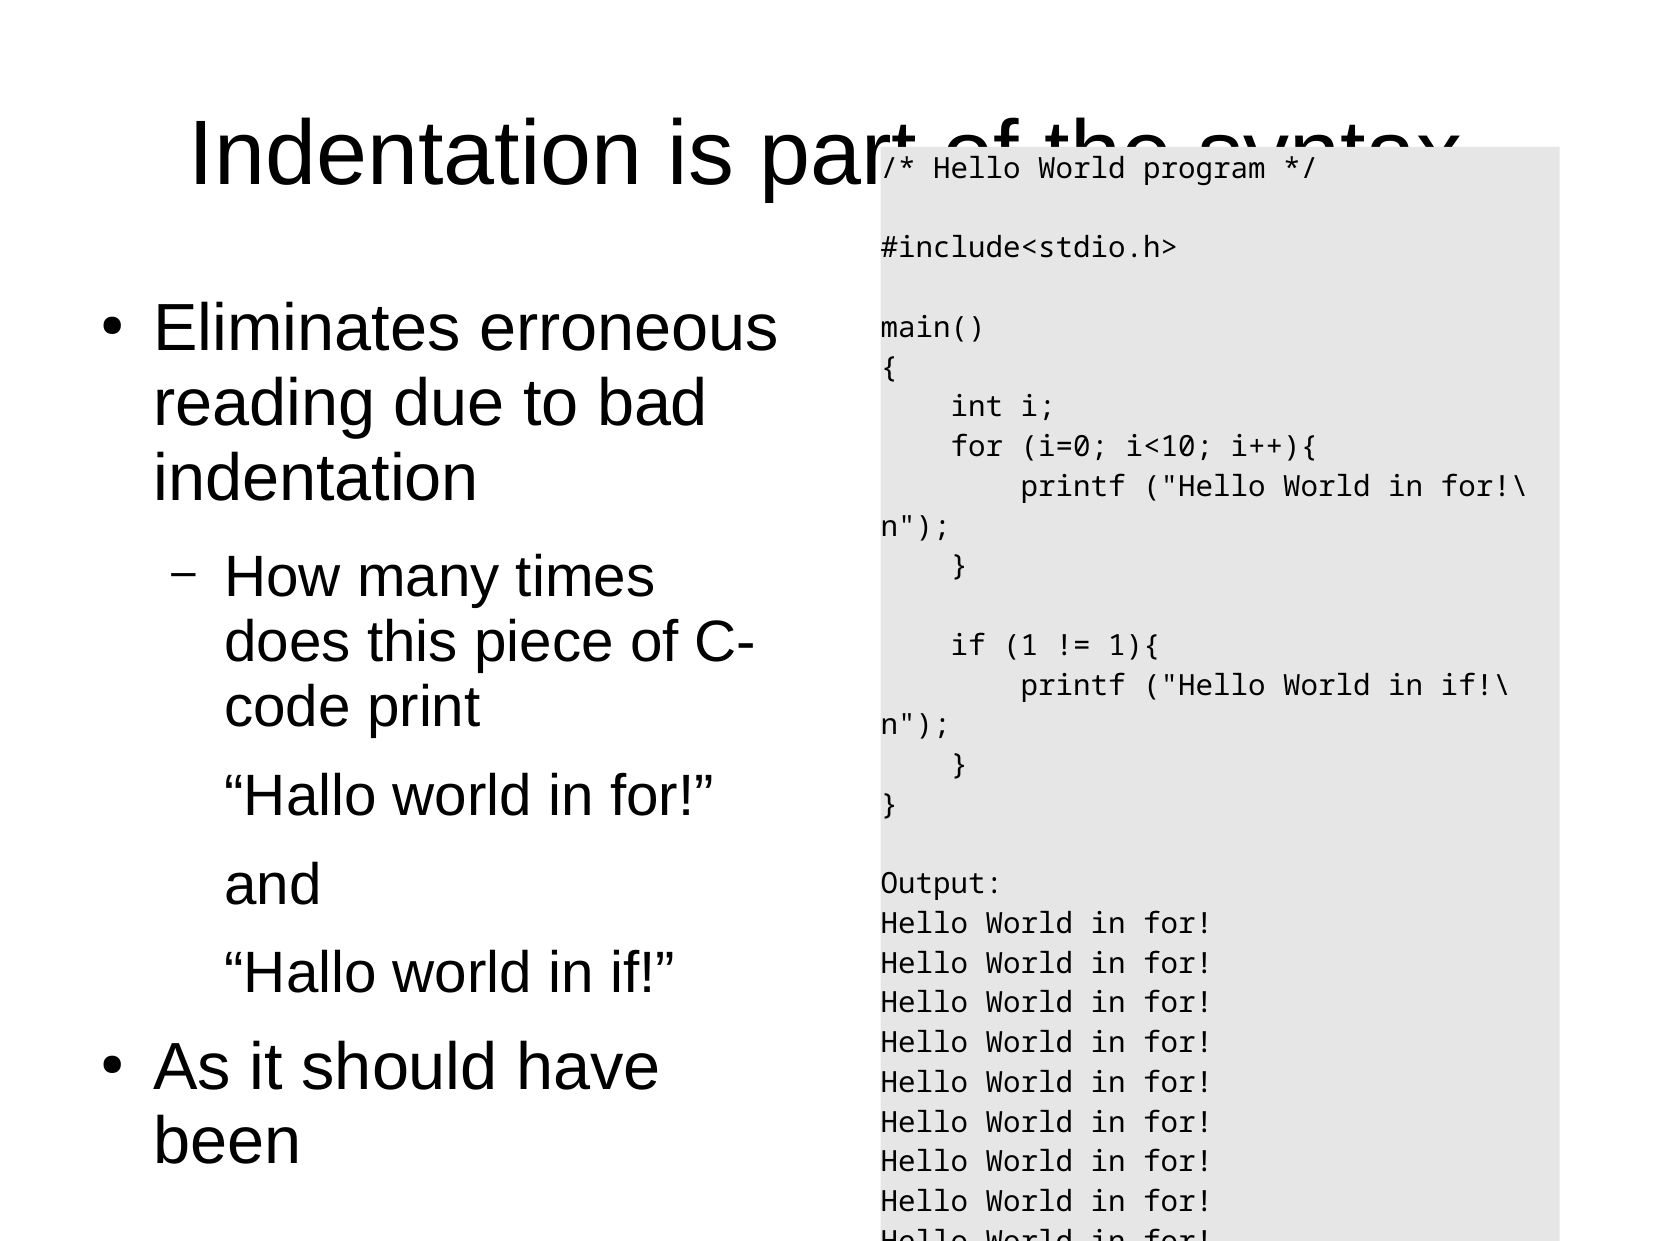

# Indentation is part of the syntax
/* Hello World program */
#include<stdio.h>
main()
{
 int i;
 for (i=0; i<10; i++){
 printf ("Hello World in for!\n");
 }
 if (1 != 1){
 printf ("Hello World in if!\n");
 }
}
Output:
Hello World in for!
Hello World in for!
Hello World in for!
Hello World in for!
Hello World in for!
Hello World in for!
Hello World in for!
Hello World in for!
Hello World in for!
Hello World in for!
Eliminates erroneous reading due to bad indentation
How many times does this piece of C-code print
“Hallo world in for!”
and
“Hallo world in if!”
As it should have been